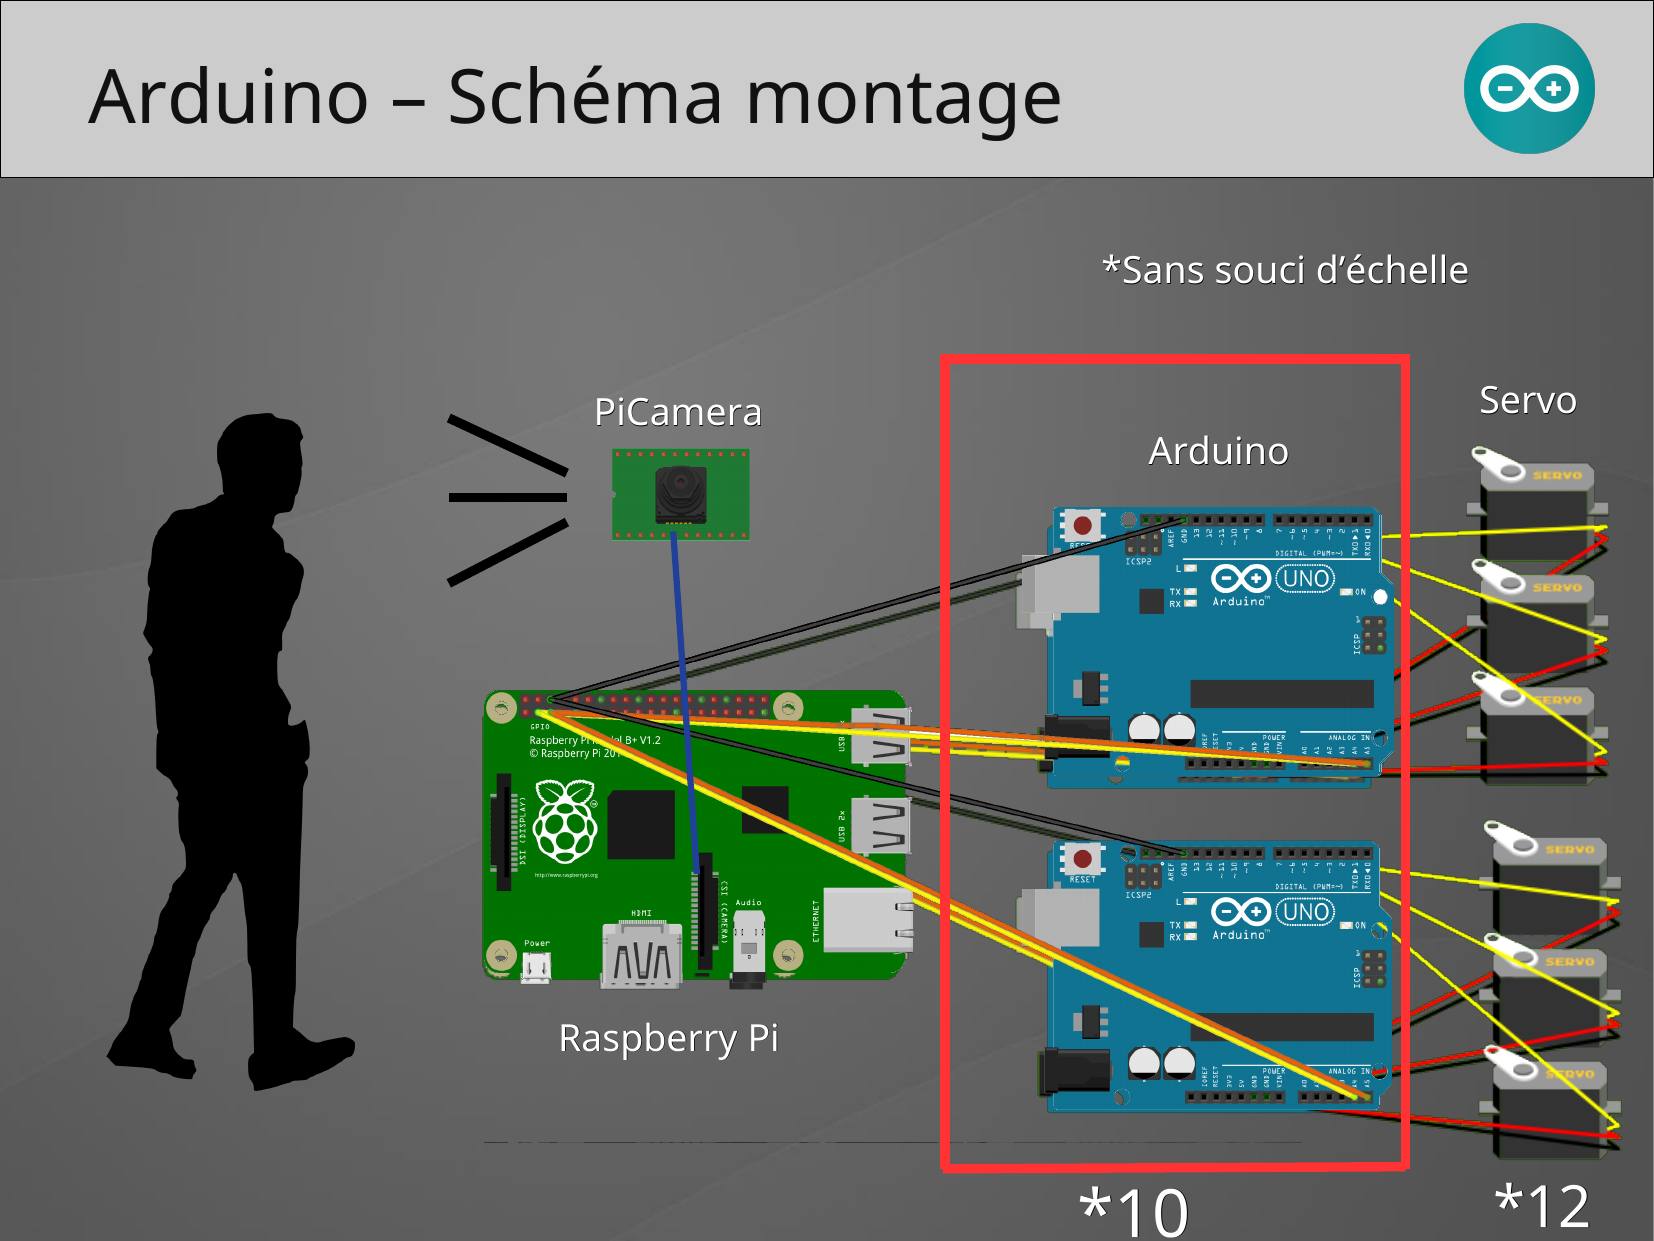

Arduino – Schéma montage
*Sans souci d’échelle
Servo
PiCamera
Arduino
Raspberry Pi
*12
*10